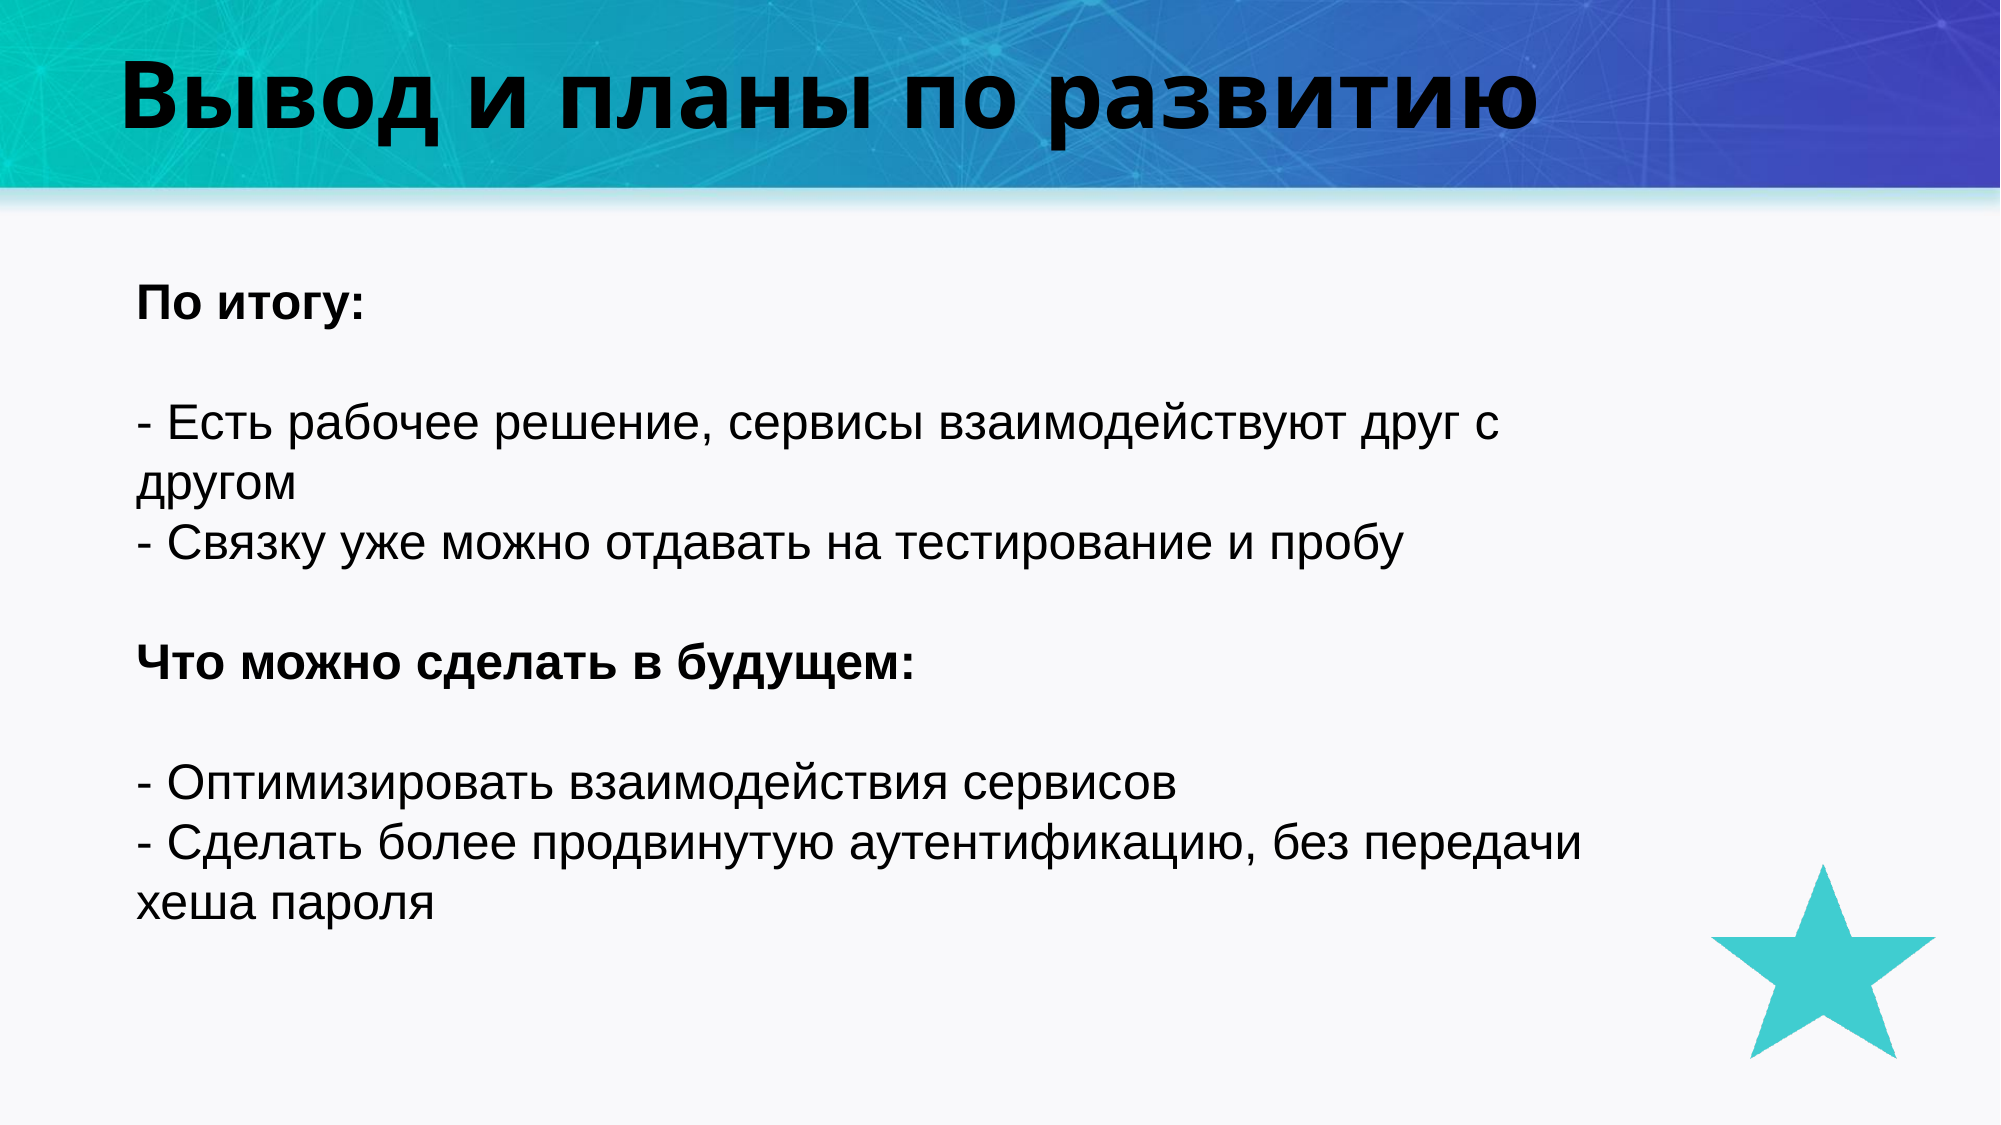

Вывод и планы по развитию
По итогу:
- Есть рабочее решение, сервисы взаимодействуют друг с другом
- Связку уже можно отдавать на тестирование и пробу
Что можно сделать в будущем:
- Оптимизировать взаимодействия сервисов
- Сделать более продвинутую аутентификацию, без передачи хеша пароля